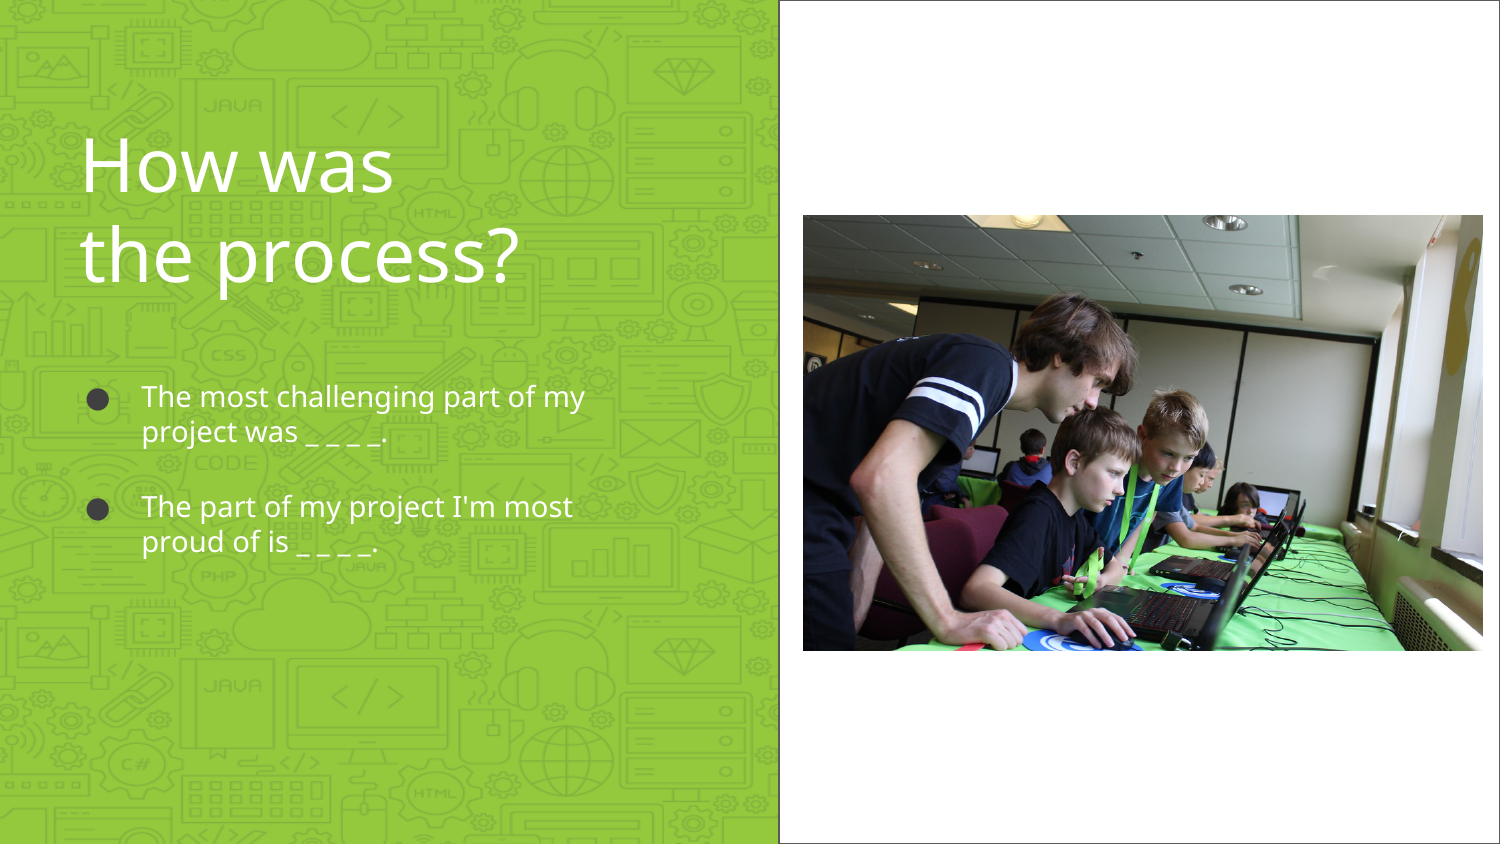

How was
the process?
The most challenging part of my project was _ _ _ _.
The part of my project I'm most proud of is _ _ _ _.